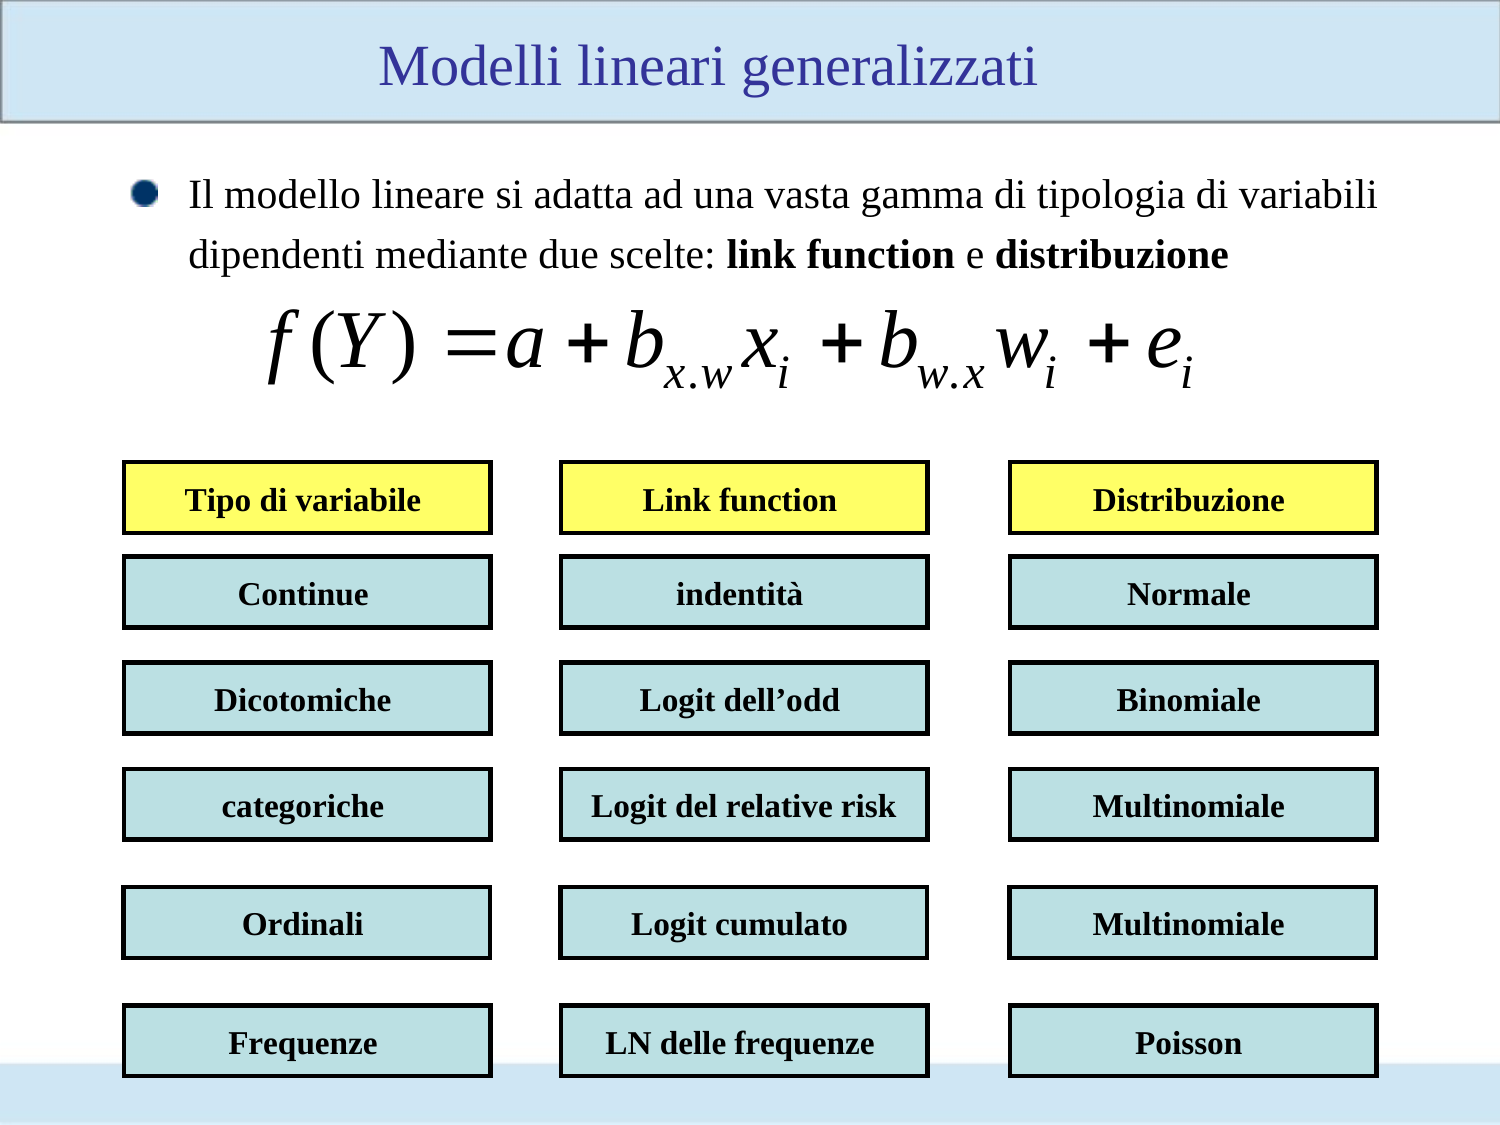

# Modelli lineari generalizzati
Il modello lineare si adatta ad una vasta gamma di tipologia di variabili dipendenti mediante due scelte: link function e distribuzione
Tipo di variabile
Link function
Distribuzione
Continue
indentità
Normale
Dicotomiche
Logit dell’odd
Binomiale
categoriche
Logit del relative risk
Multinomiale
Ordinali
Logit cumulato
Multinomiale
Frequenze
LN delle frequenze
Poisson